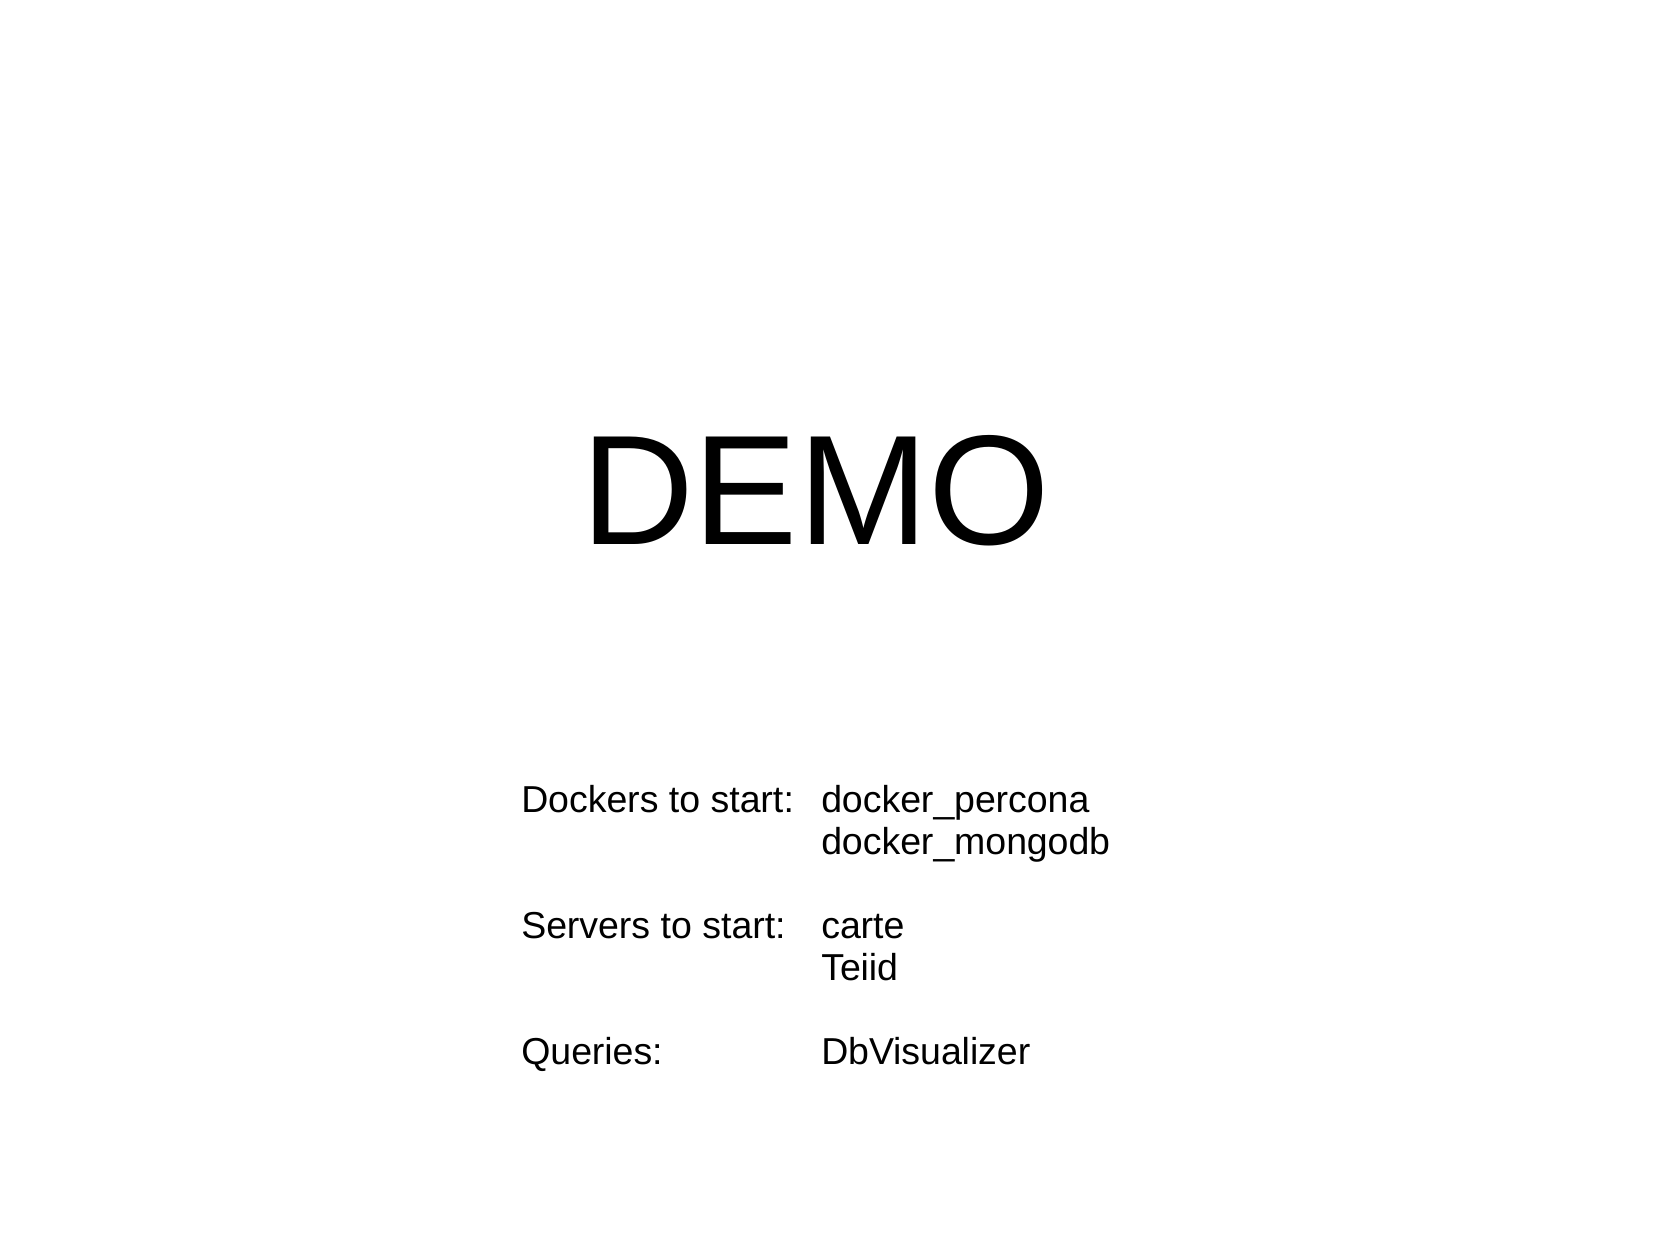

DEMO
Dockers to start:	docker_percona
				docker_mongodb
Servers to start:	carte
				Teiid
Queries:			DbVisualizer